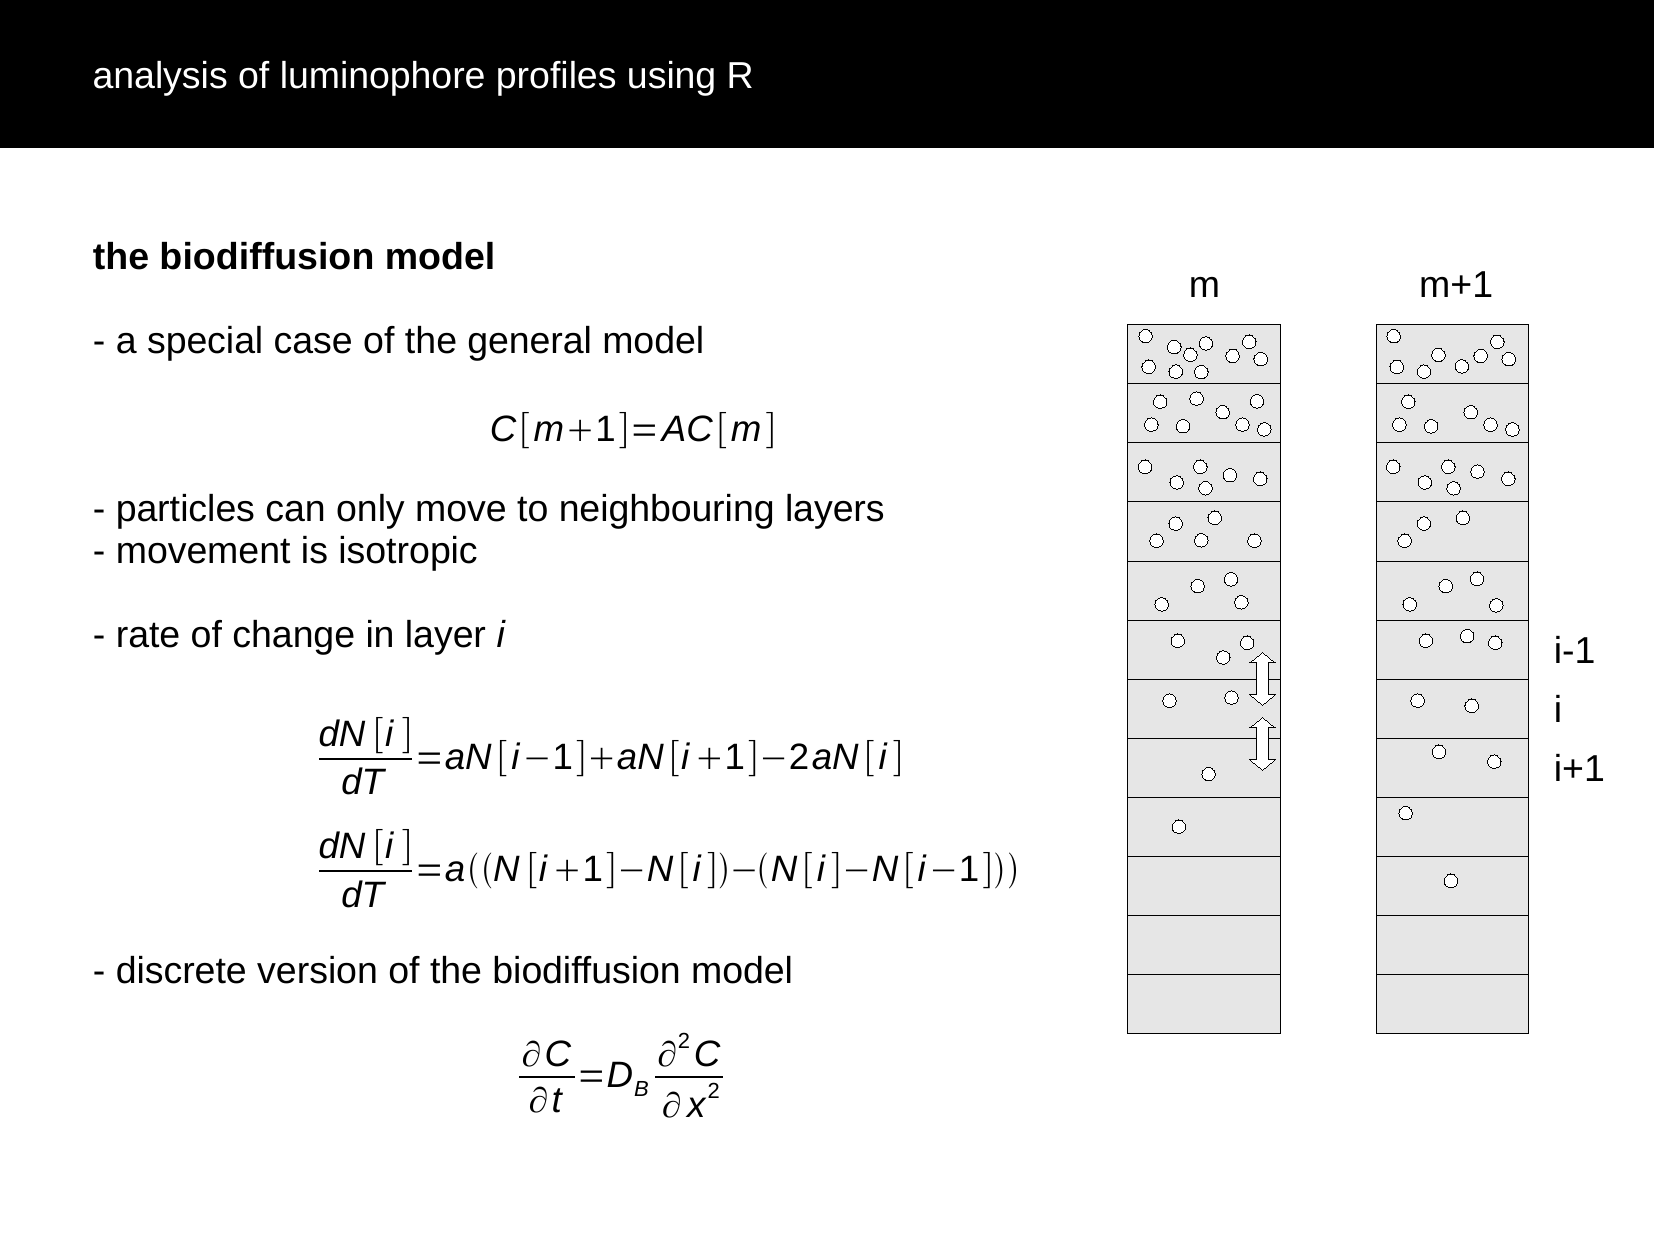

analysis of luminophore profiles using R
the biodiffusion model
- a special case of the general model
- particles can only move to neighbouring layers
- movement is isotropic
- rate of change in layer i
- discrete version of the biodiffusion model
m
m+1
i-1
i
i+1